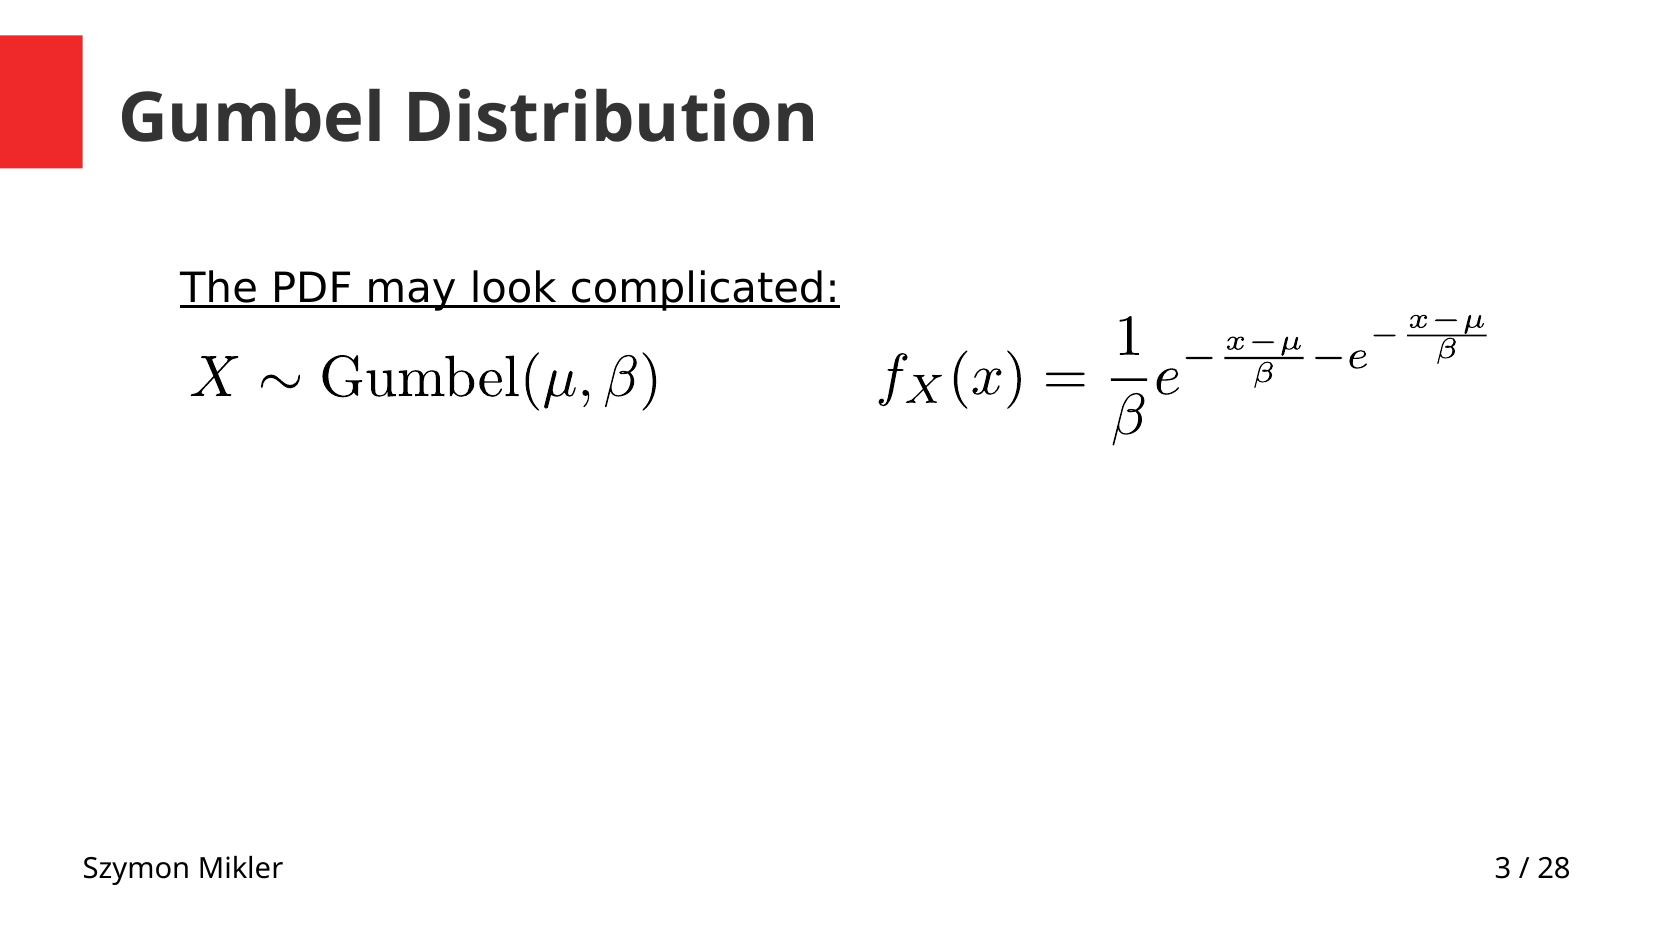

# Gumbel Distribution
The PDF may look complicated:
Szymon Mikler
3